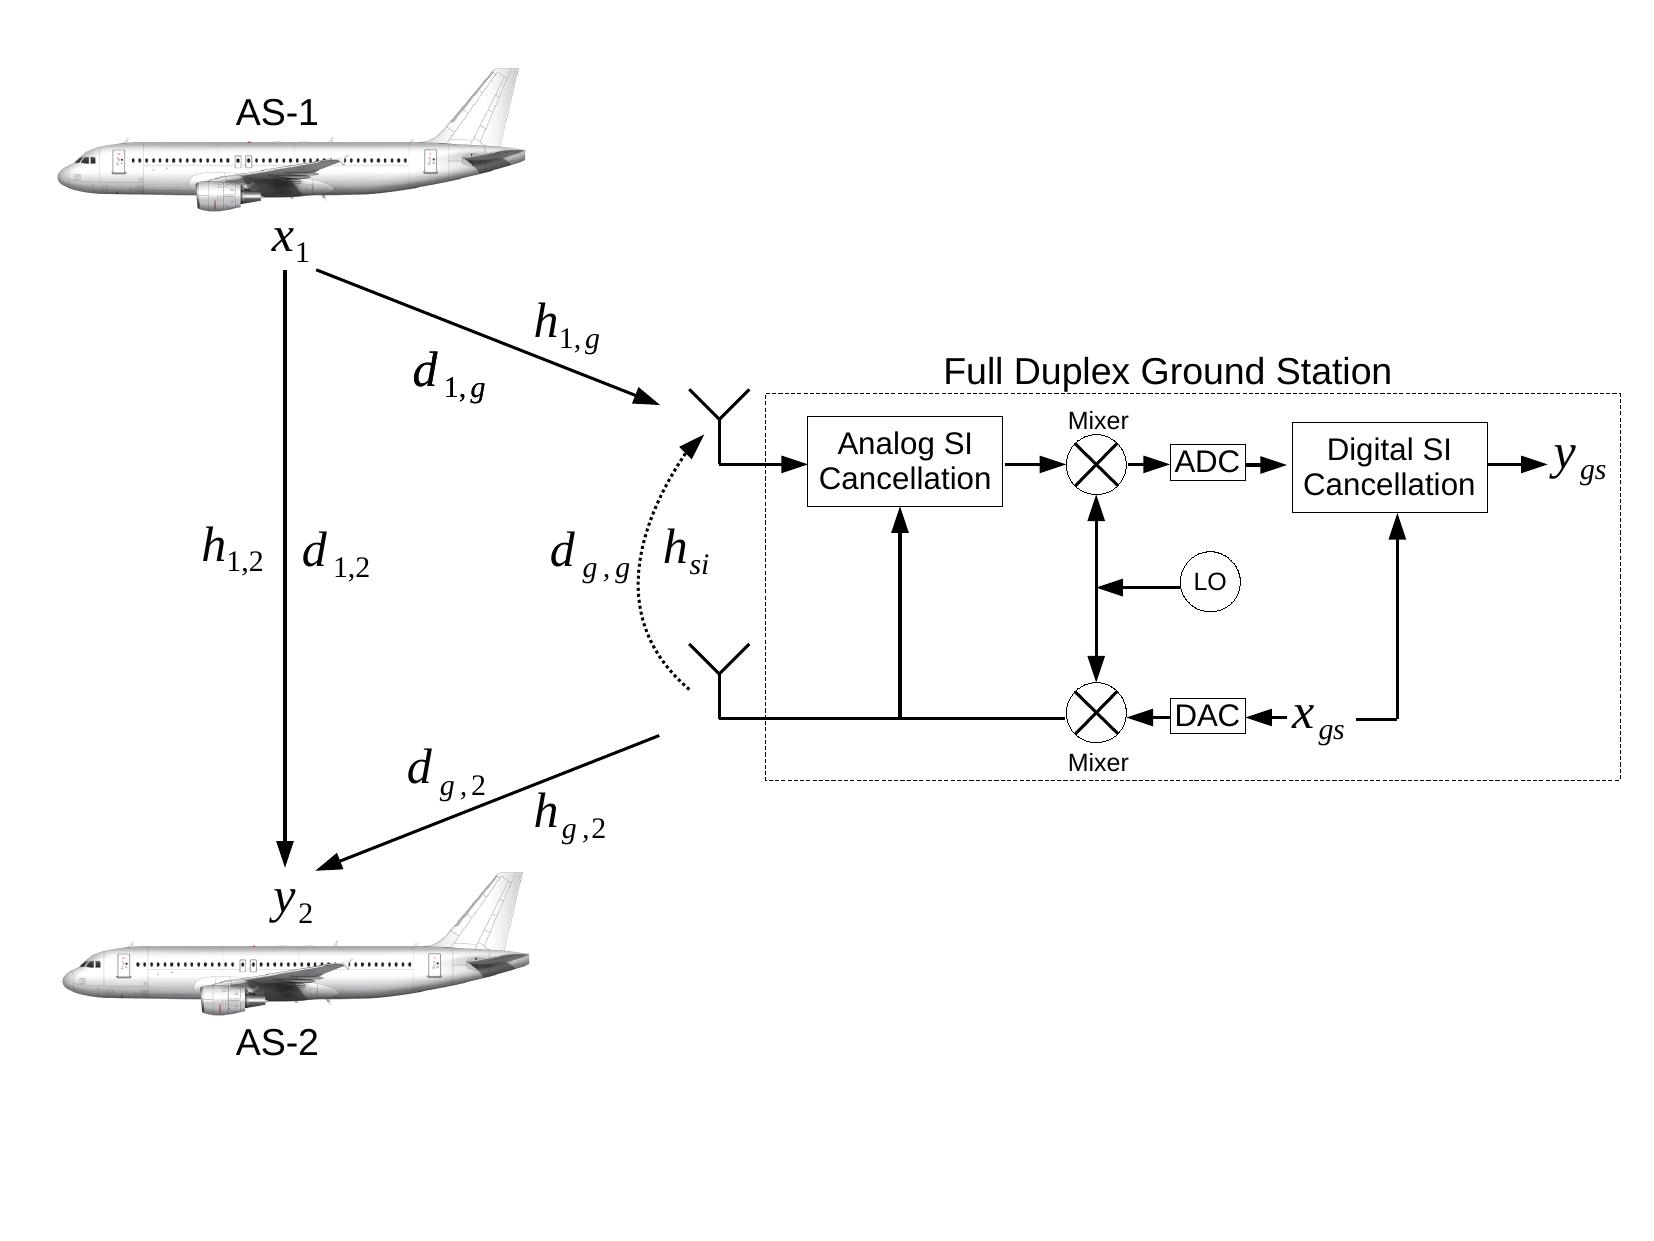

AS-1
Full Duplex Ground Station
Mixer
Analog SI
Cancellation
Digital SI
Cancellation
ADC
LO
DAC
Mixer
AS-2